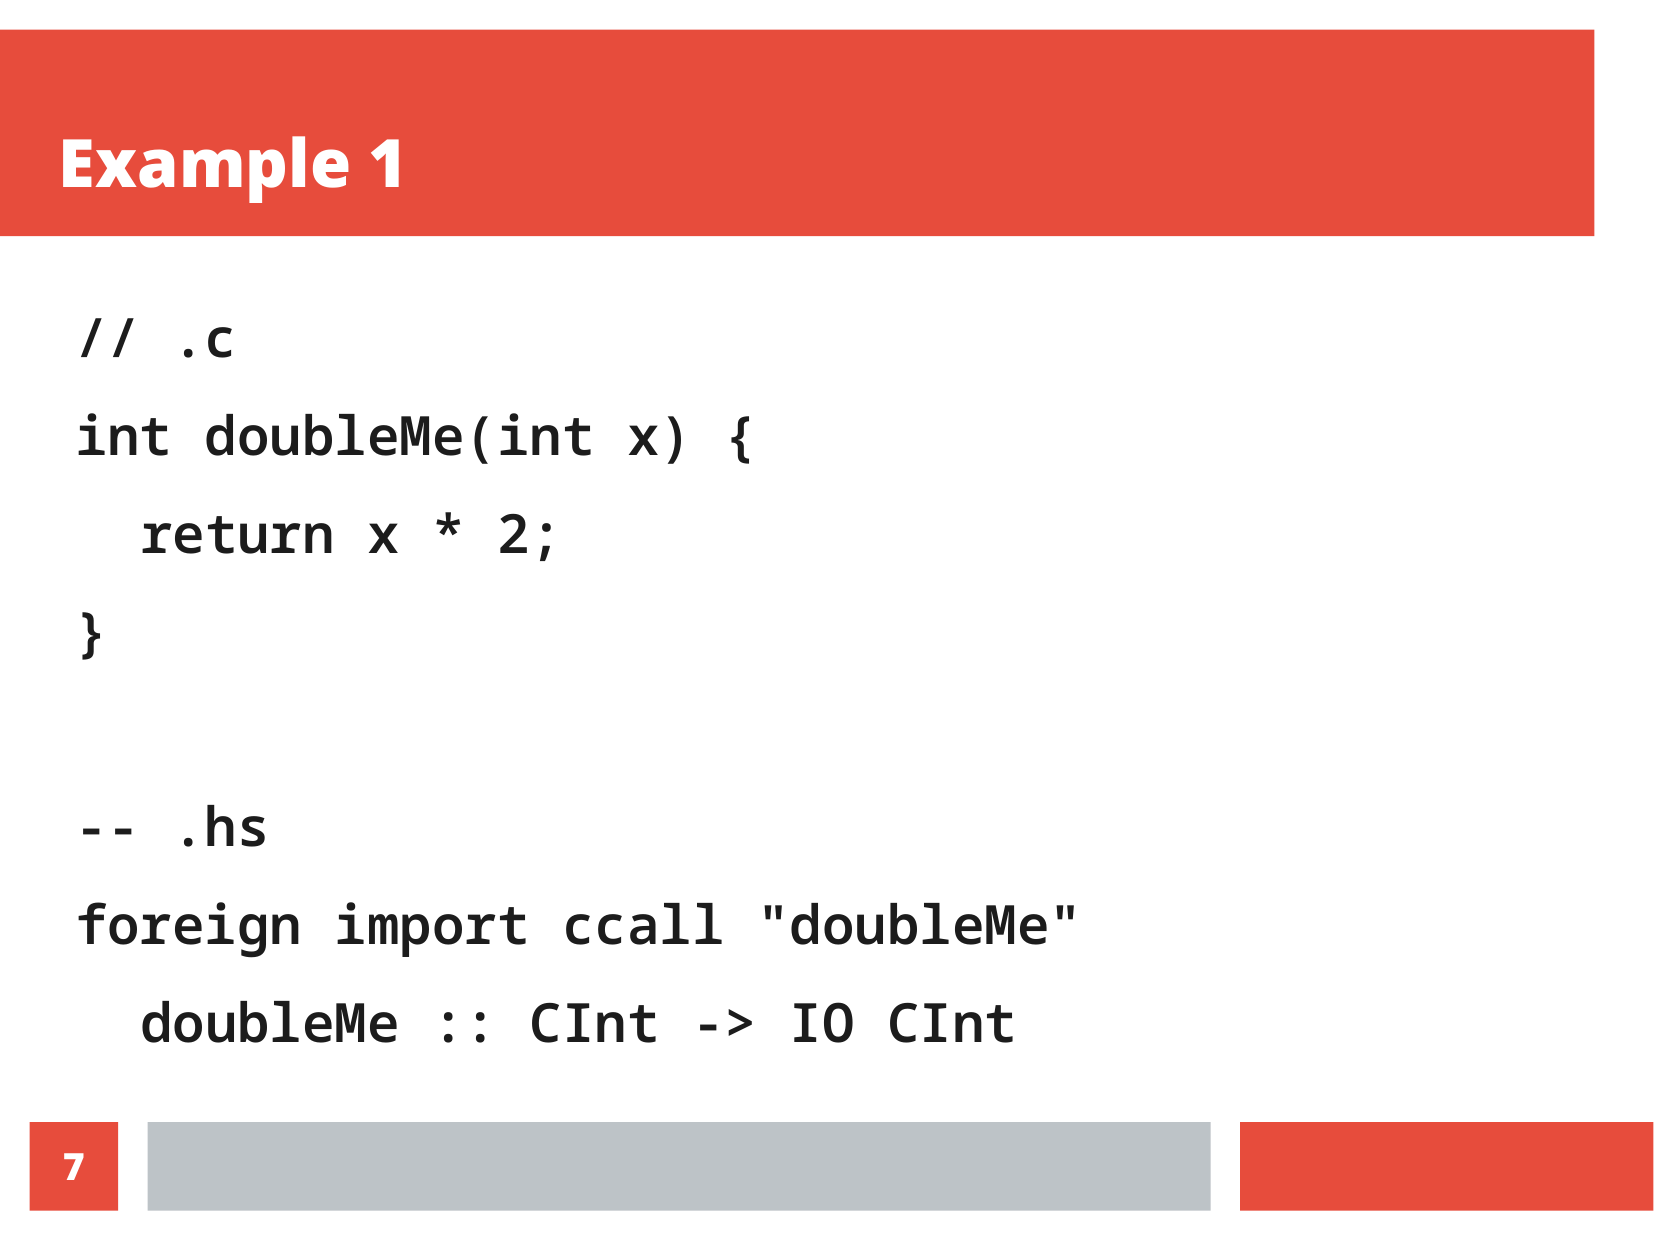

# Example 1
// .c
int doubleMe(int x) {
 return x * 2;
}
-- .hs
foreign import ccall "doubleMe"
 doubleMe :: CInt -> IO CInt
7